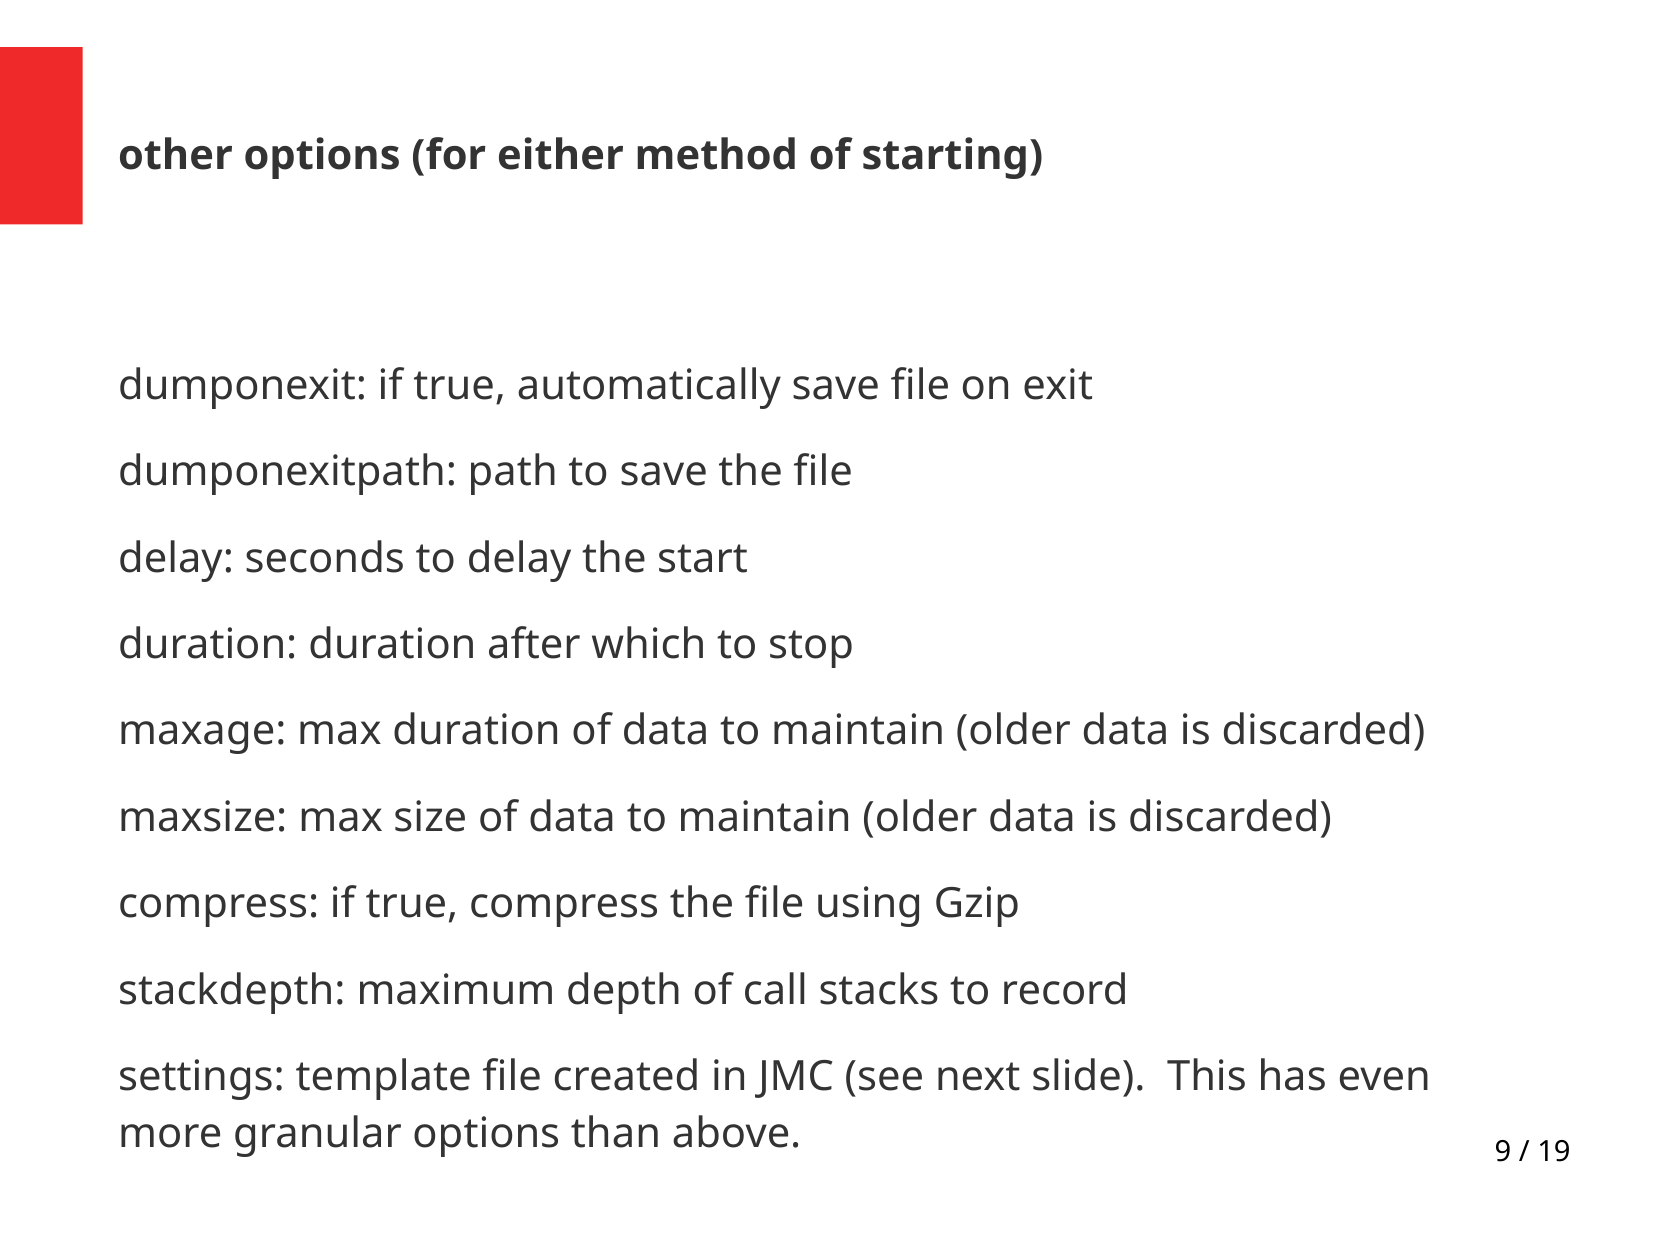

# other options (for either method of starting)
dumponexit: if true, automatically save file on exit
dumponexitpath: path to save the file
delay: seconds to delay the start
duration: duration after which to stop
maxage: max duration of data to maintain (older data is discarded)
maxsize: max size of data to maintain (older data is discarded)
compress: if true, compress the file using Gzip
stackdepth: maximum depth of call stacks to record
settings: template file created in JMC (see next slide). This has even more granular options than above.
9